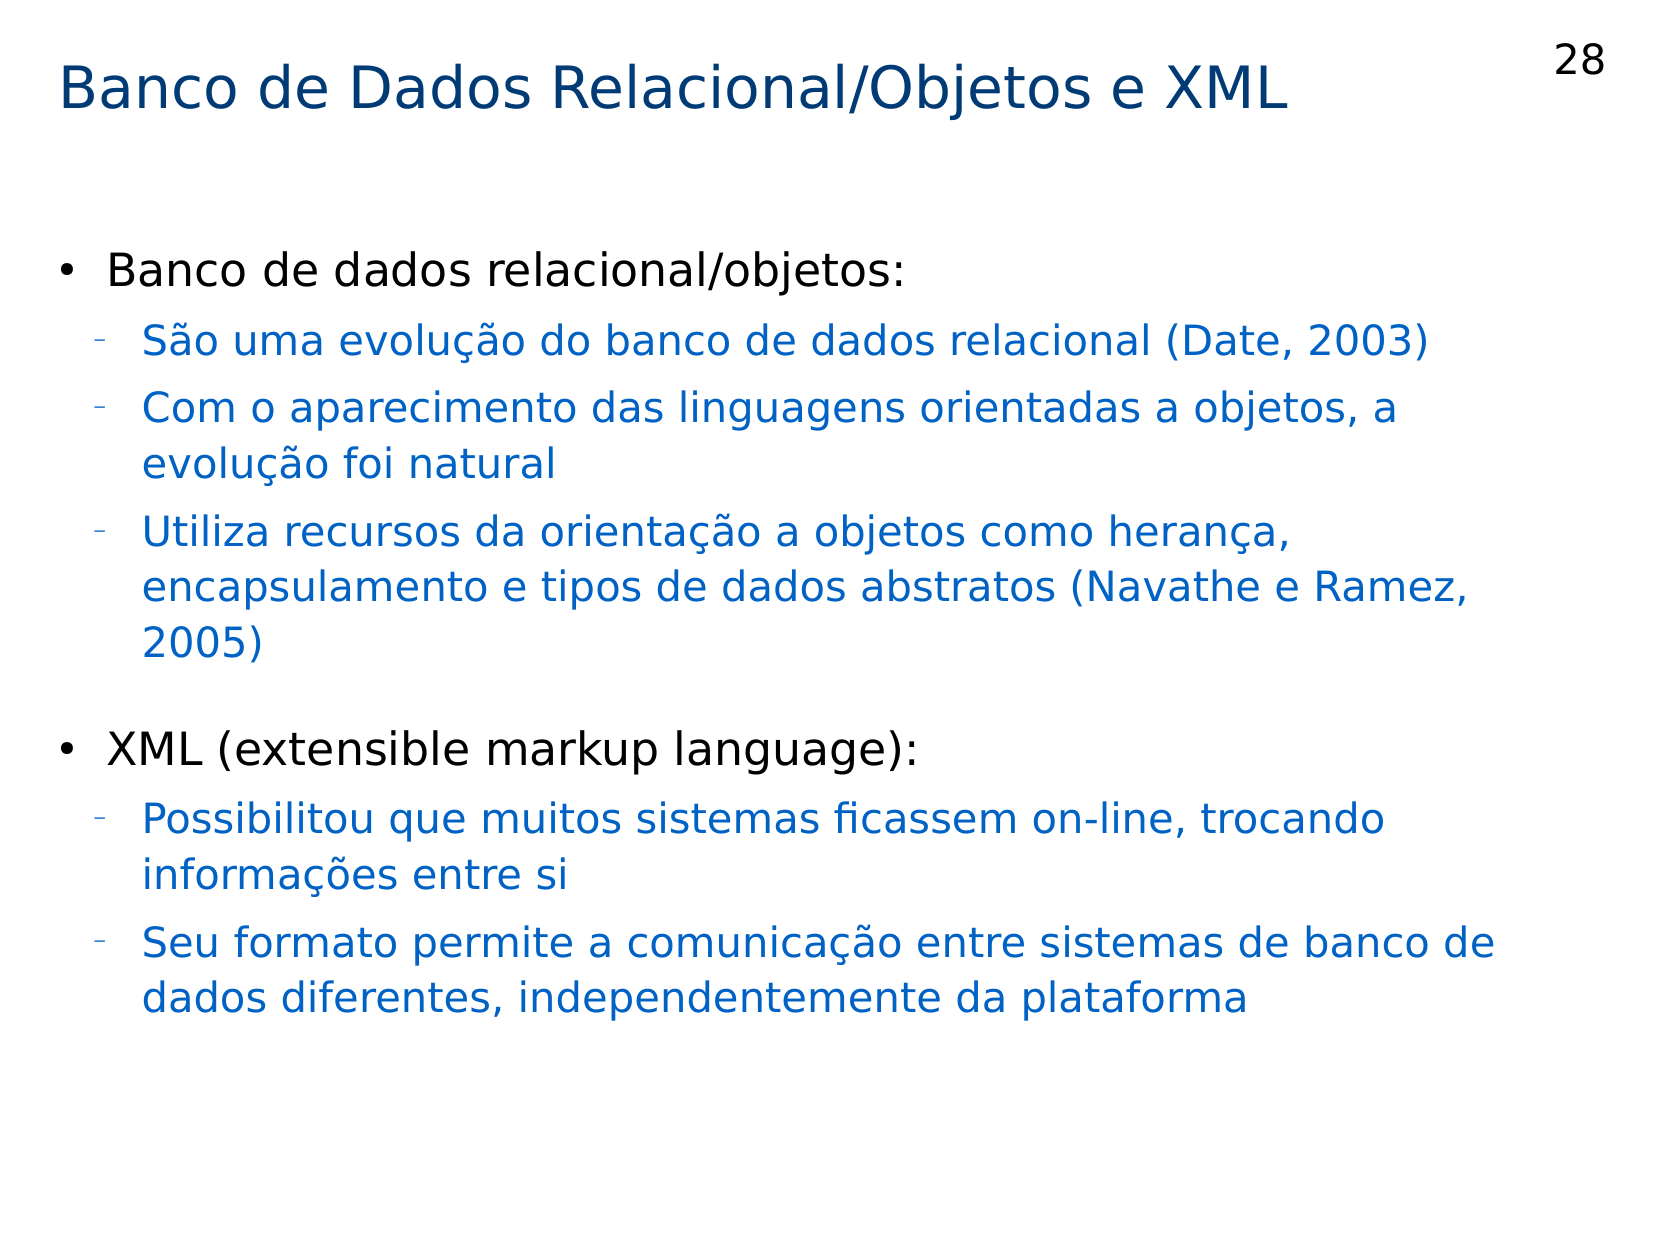

# Banco de Dados Relacional/Objetos e XML
28
Banco de dados relacional/objetos:
São uma evolução do banco de dados relacional (Date, 2003)
Com o aparecimento das linguagens orientadas a objetos, a evolução foi natural
Utiliza recursos da orientação a objetos como herança, encapsulamento e tipos de dados abstratos (Navathe e Ramez, 2005)
XML (extensible markup language):
Possibilitou que muitos sistemas ficassem on-line, trocando informações entre si
Seu formato permite a comunicação entre sistemas de banco de dados diferentes, independentemente da plataforma